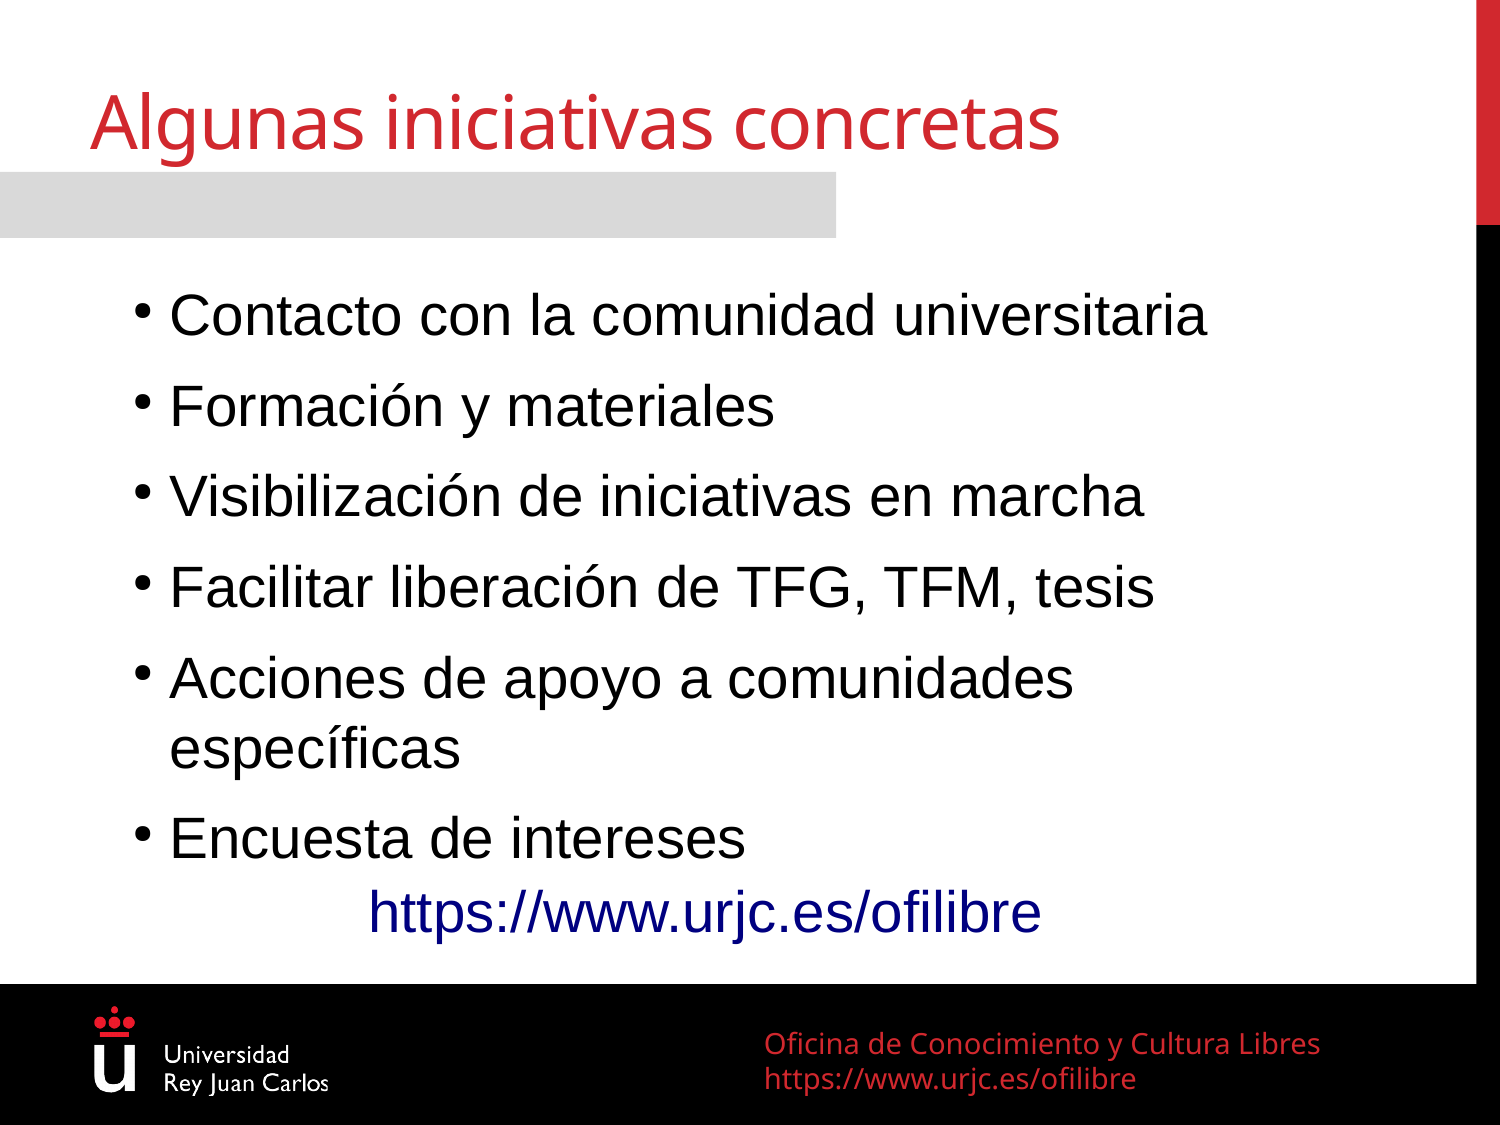

Algunas iniciativas concretas
# Contacto con la comunidad universitaria
Formación y materiales
Visibilización de iniciativas en marcha
Facilitar liberación de TFG, TFM, tesis
Acciones de apoyo a comunidades específicas
Encuesta de intereses
https://www.urjc.es/ofilibre
Oficina de Conocimiento y Cultura Libres
https://www.urjc.es/ofilibre